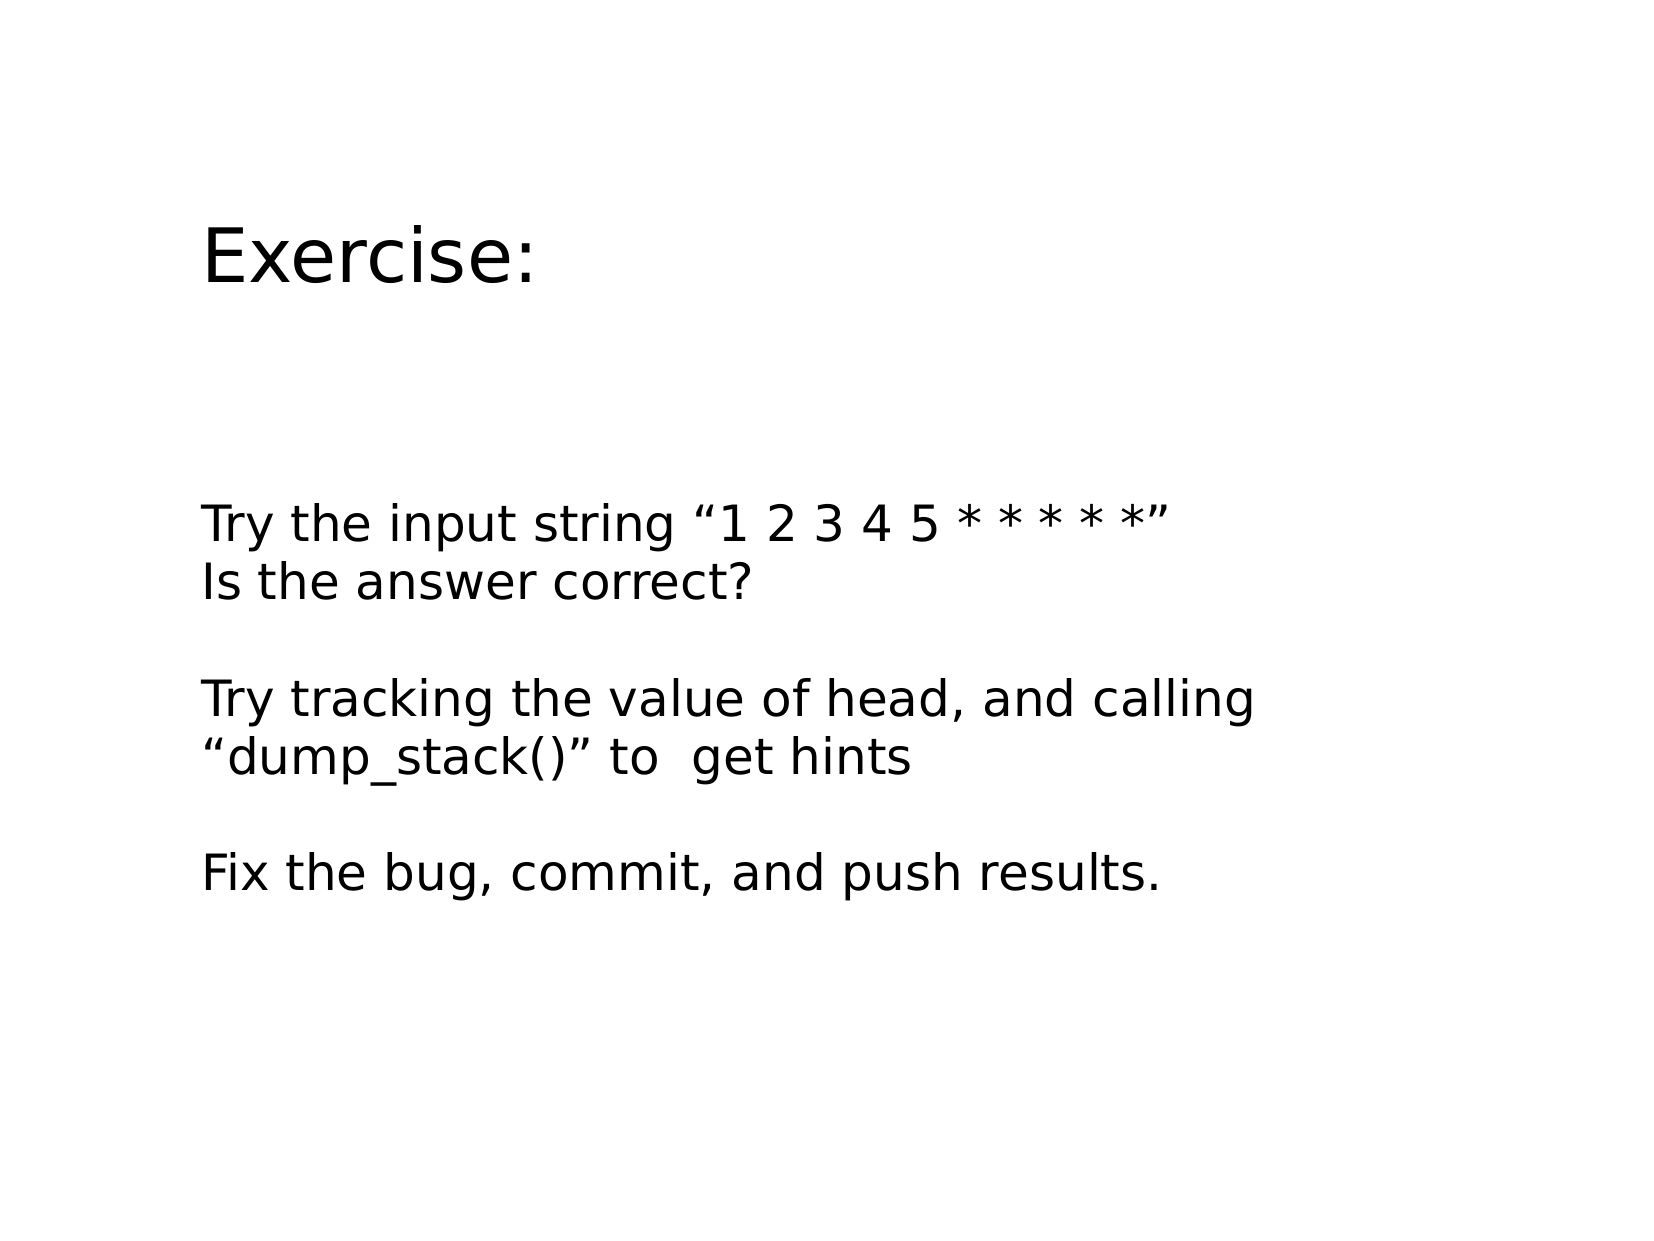

Exercise:
Try the input string “1 2 3 4 5 * * * * *”
Is the answer correct?
Try tracking the value of head, and calling
“dump_stack()” to get hints
Fix the bug, commit, and push results.